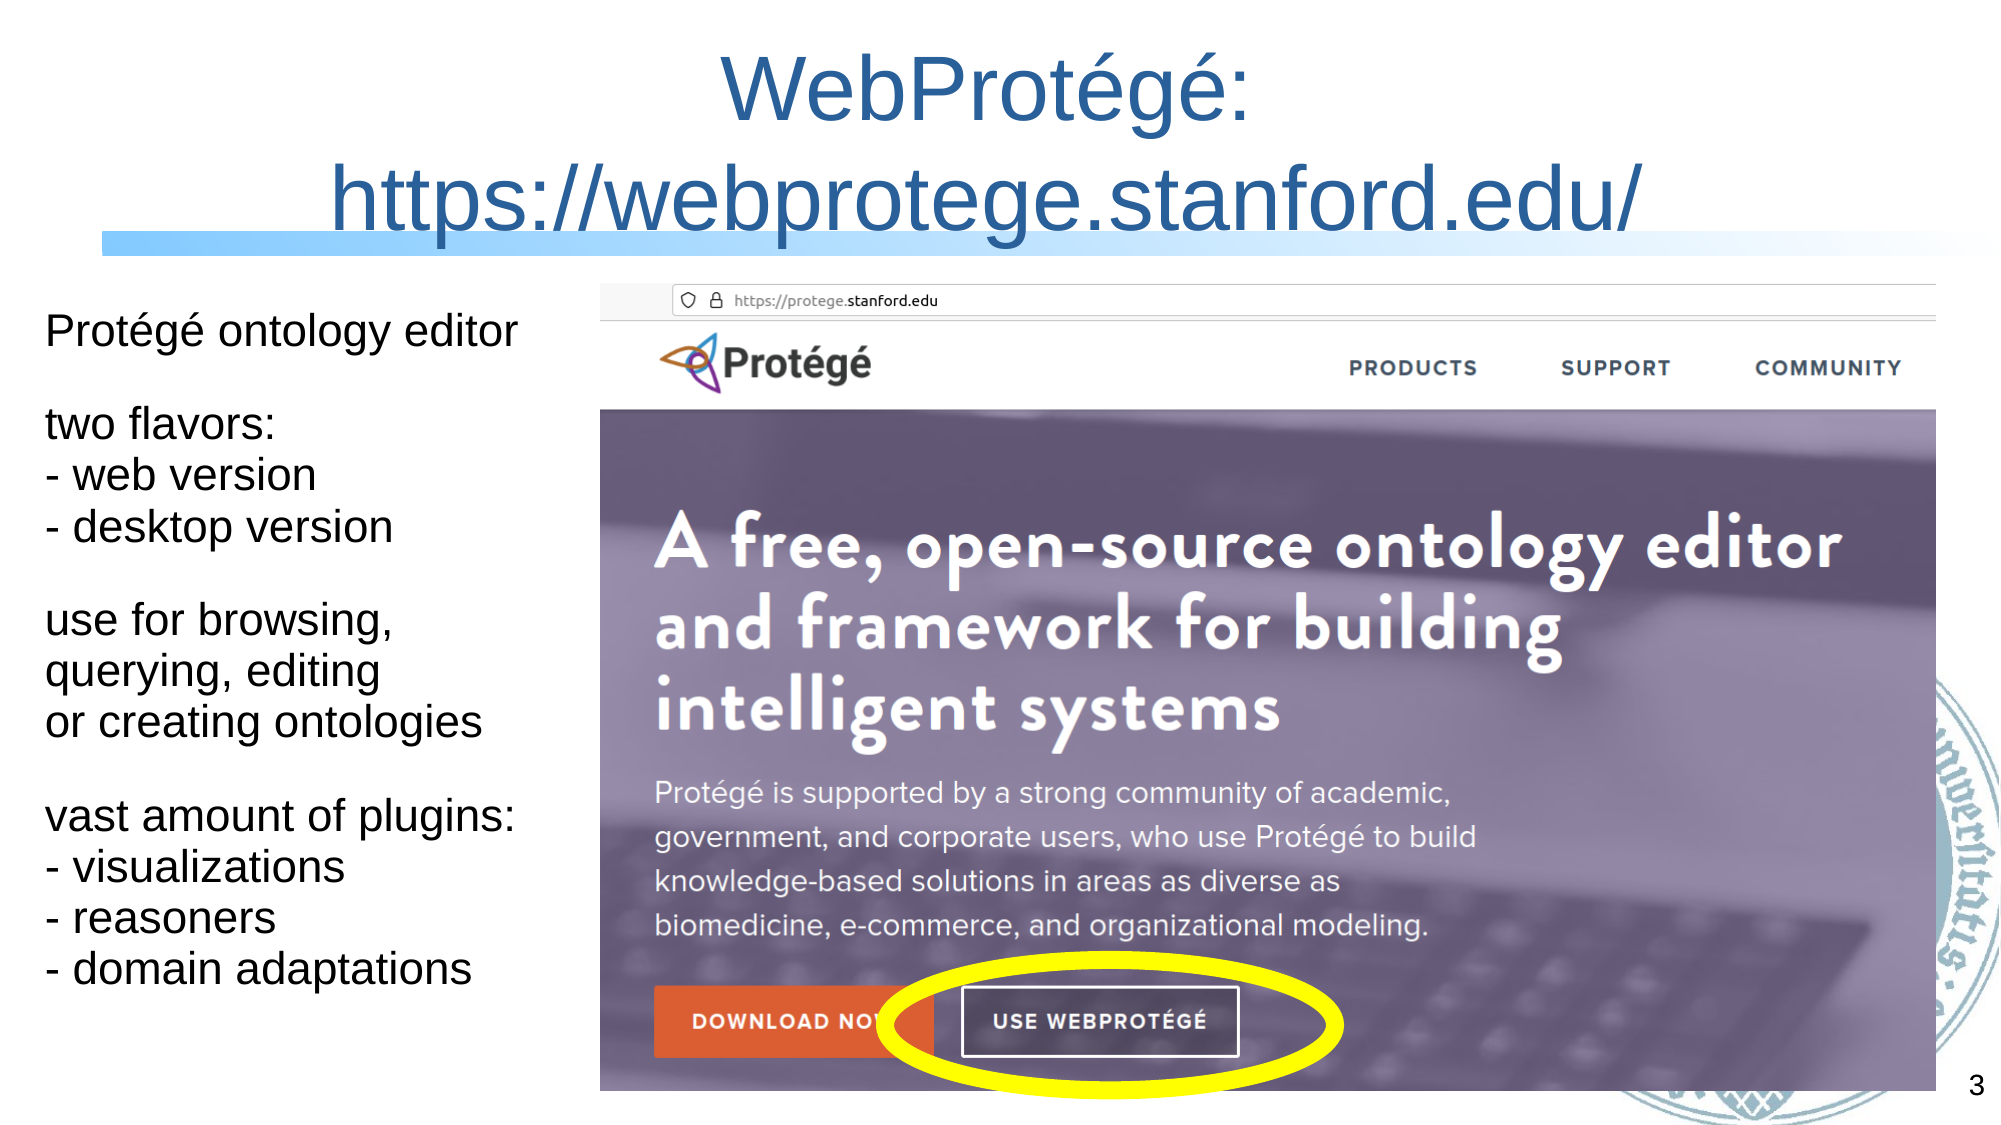

# WebProtégé: https://webprotege.stanford.edu/
Protégé ontology editor
two flavors:
- web version
- desktop version
use for browsing,
querying, editing
or creating ontologies
vast amount of plugins:
- visualizations
- reasoners
- domain adaptations